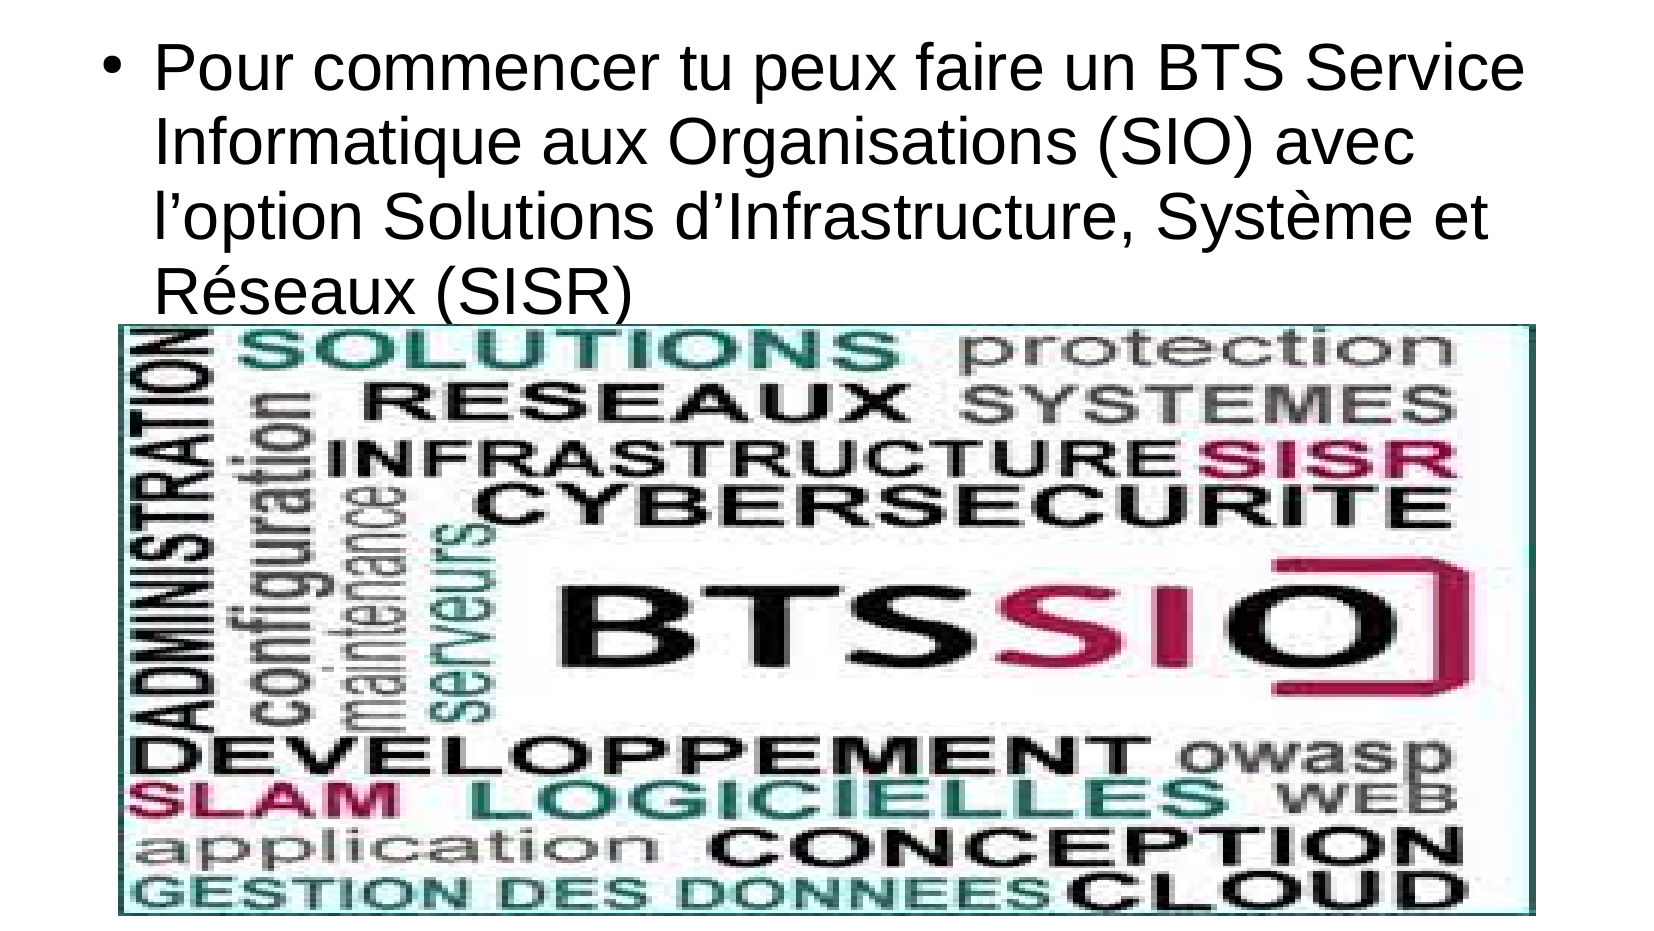

# Pour commencer tu peux faire un BTS Service Informatique aux Organisations (SIO) avec l’option Solutions d’Infrastructure, Système et Réseaux (SISR)